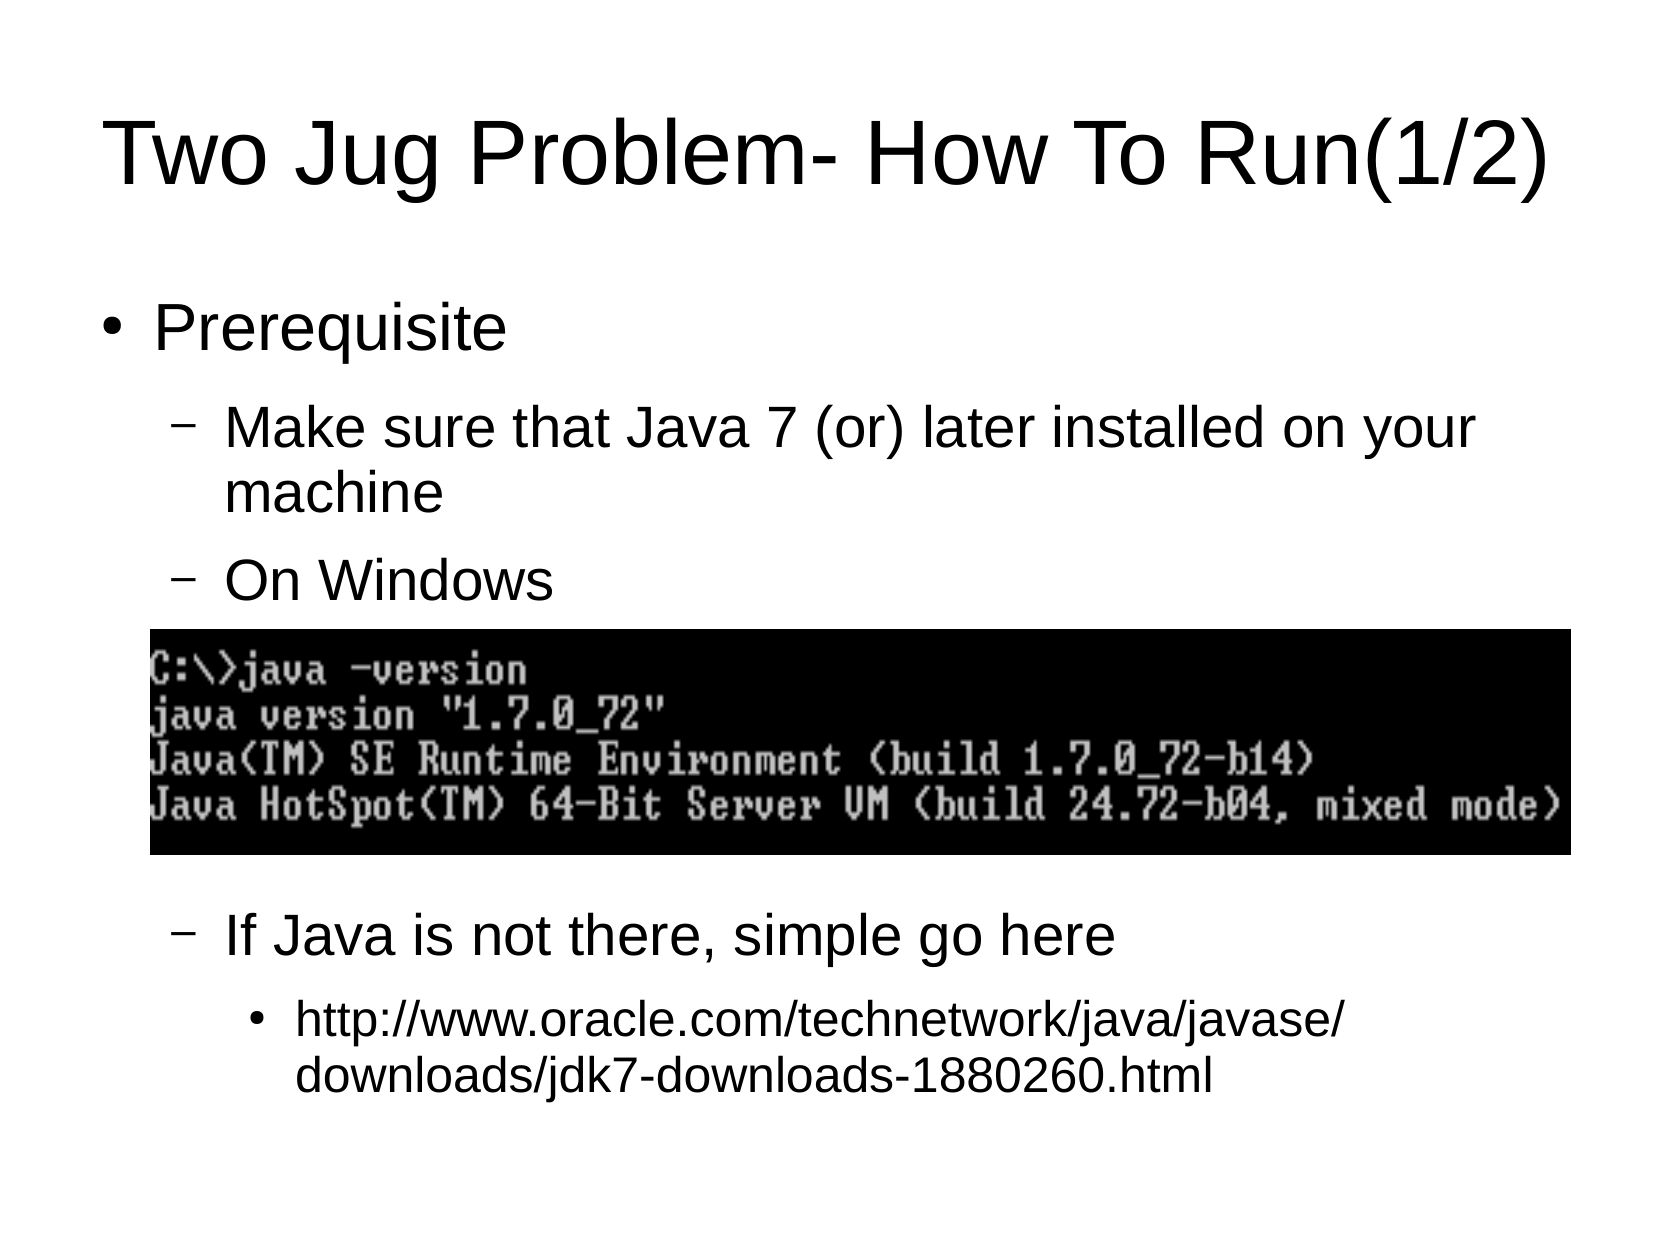

# Two Jug Problem- How To Run(1/2)
Prerequisite
Make sure that Java 7 (or) later installed on your machine
On Windows
If Java is not there, simple go here
http://www.oracle.com/technetwork/java/javase/downloads/jdk7-downloads-1880260.html